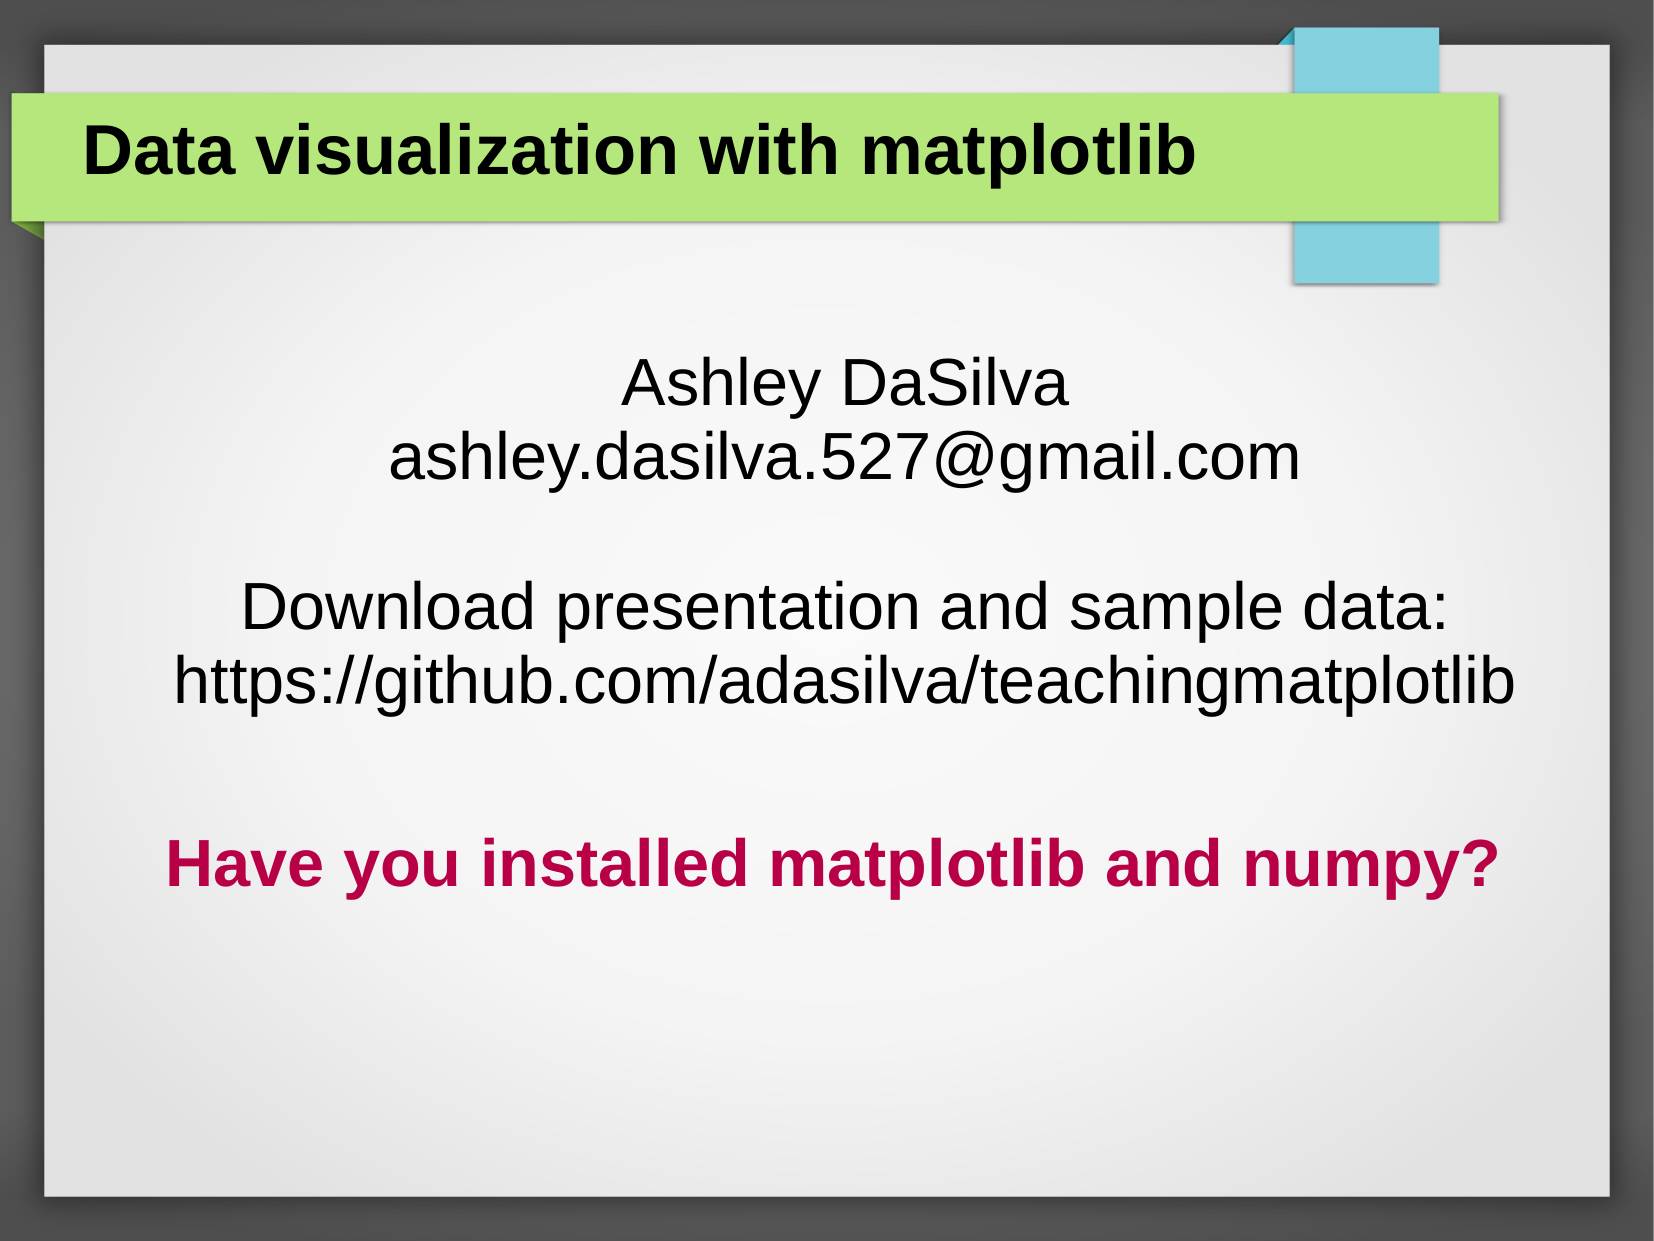

# Data visualization with matplotlib
Ashley DaSilva
ashley.dasilva.527@gmail.com
Download presentation and sample data:
https://github.com/adasilva/teachingmatplotlib
Have you installed matplotlib and numpy?